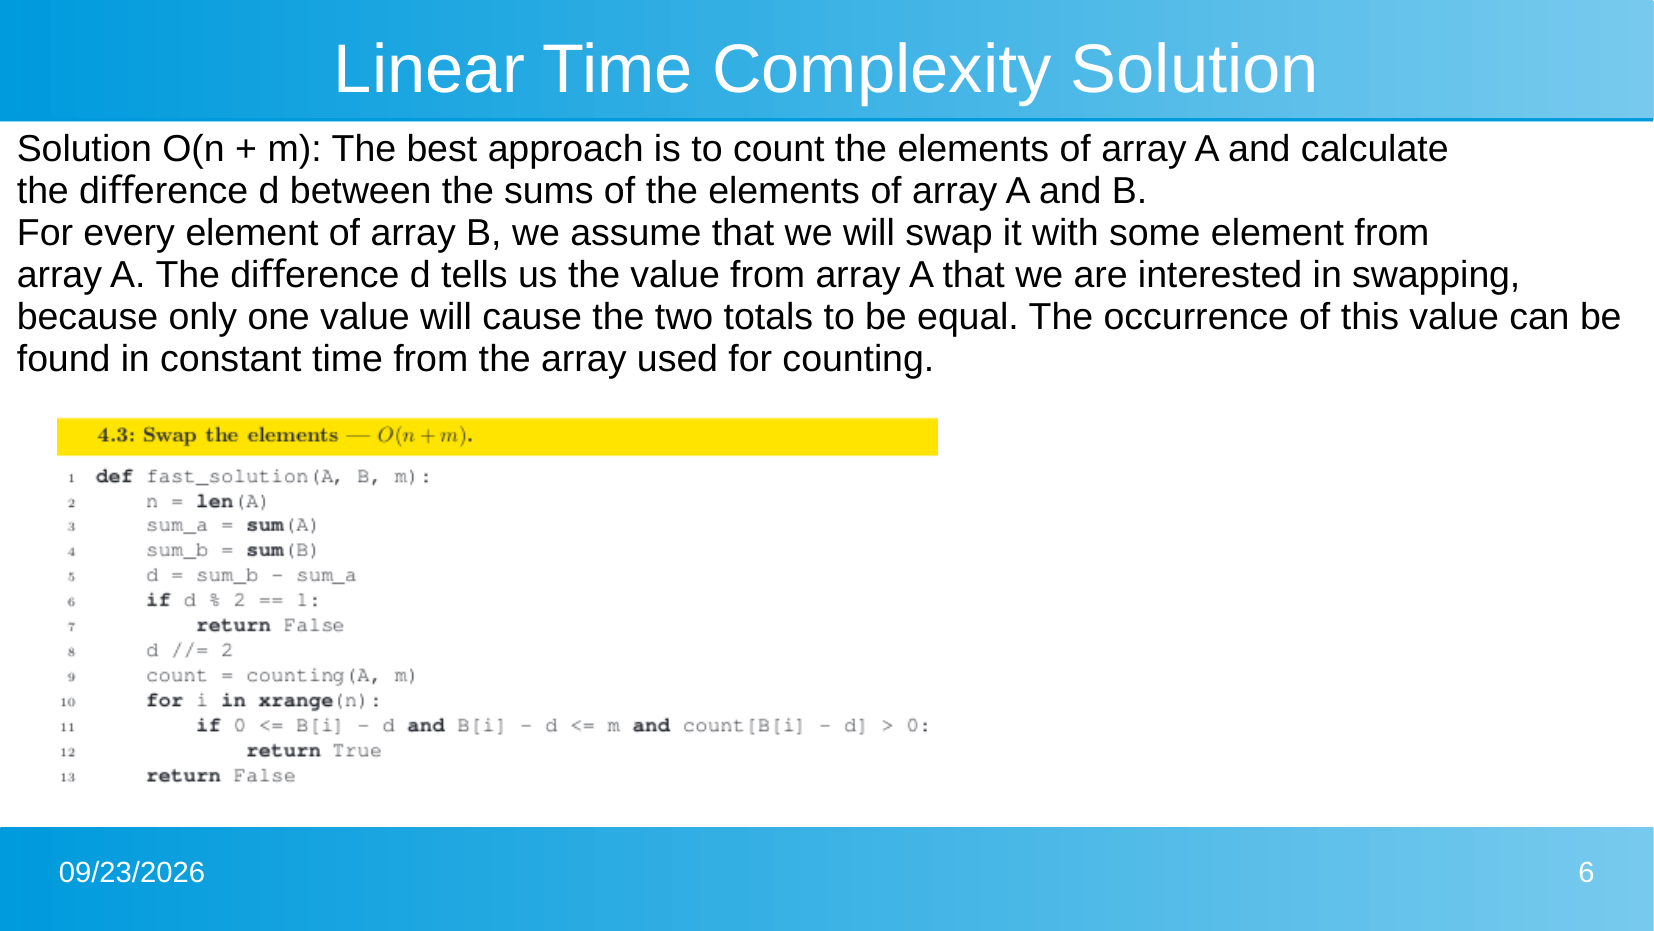

# Linear Time Complexity Solution
Solution O(n + m): The best approach is to count the elements of array A and calculate
the diﬀerence d between the sums of the elements of array A and B.
For every element of array B, we assume that we will swap it with some element from
array A. The diﬀerence d tells us the value from array A that we are interested in swapping,
because only one value will cause the two totals to be equal. The occurrence of this value can be found in constant time from the array used for counting.
6